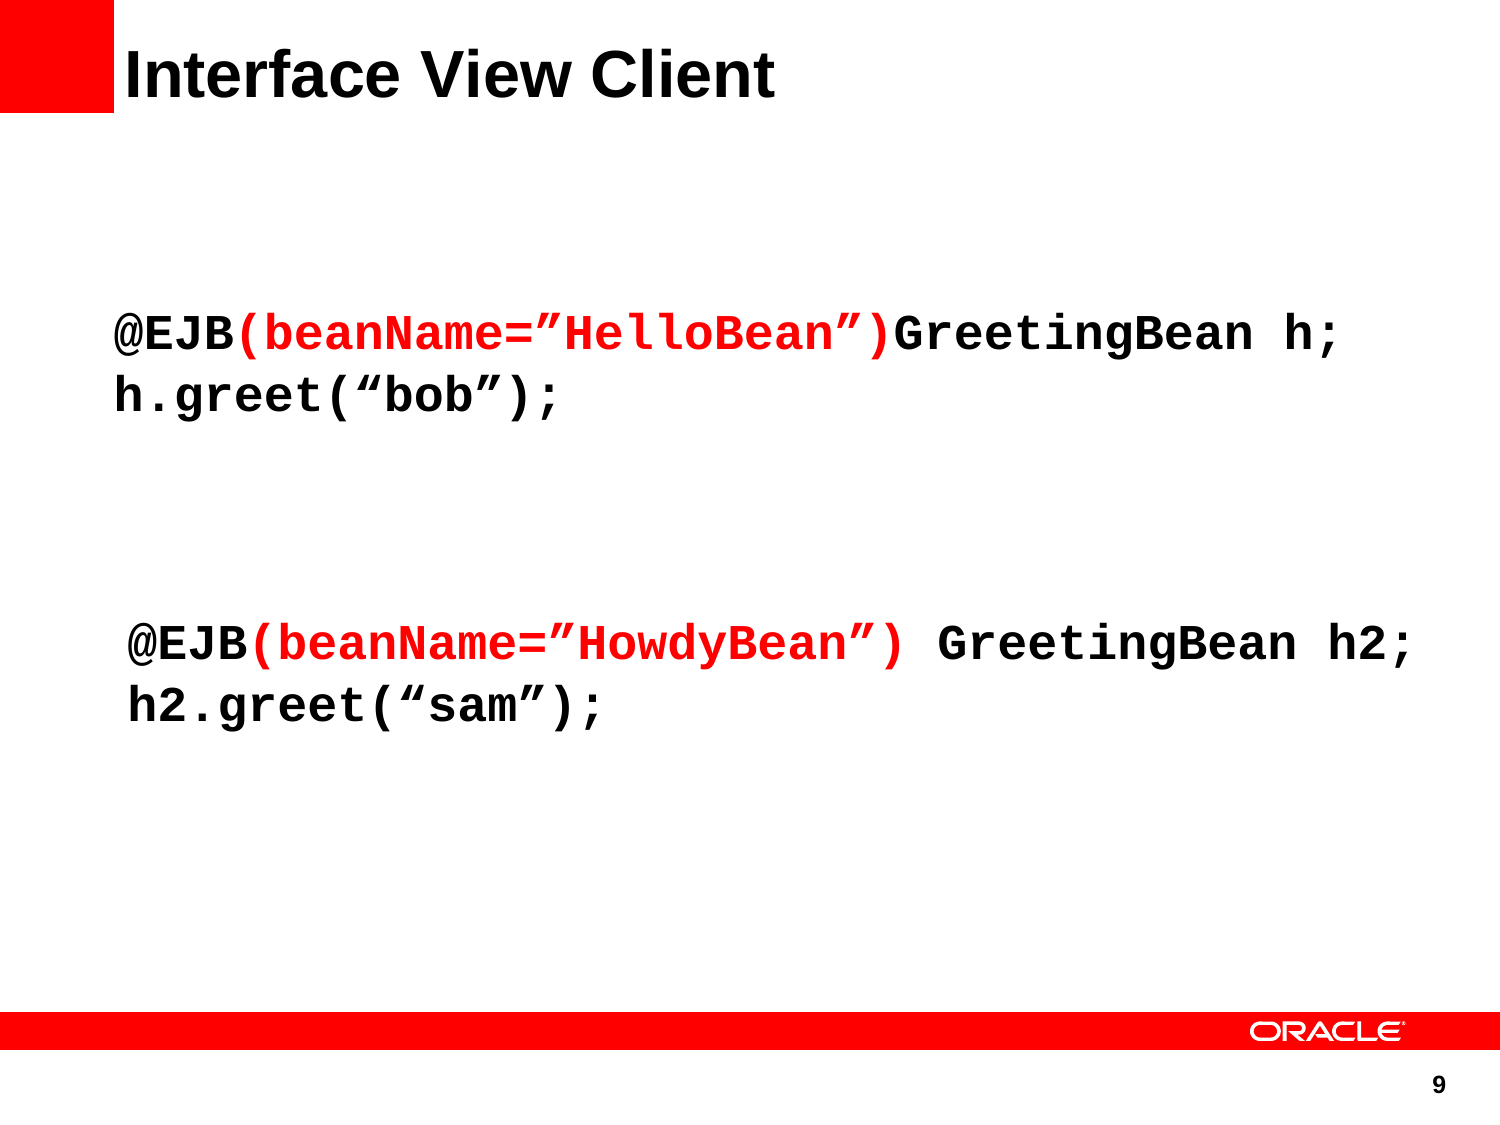

# Interface View Client
@EJB(beanName=”HelloBean”)GreetingBean h;
h.greet(“bob”);
@EJB(beanName=”HowdyBean”) GreetingBean h2;
h2.greet(“sam”);